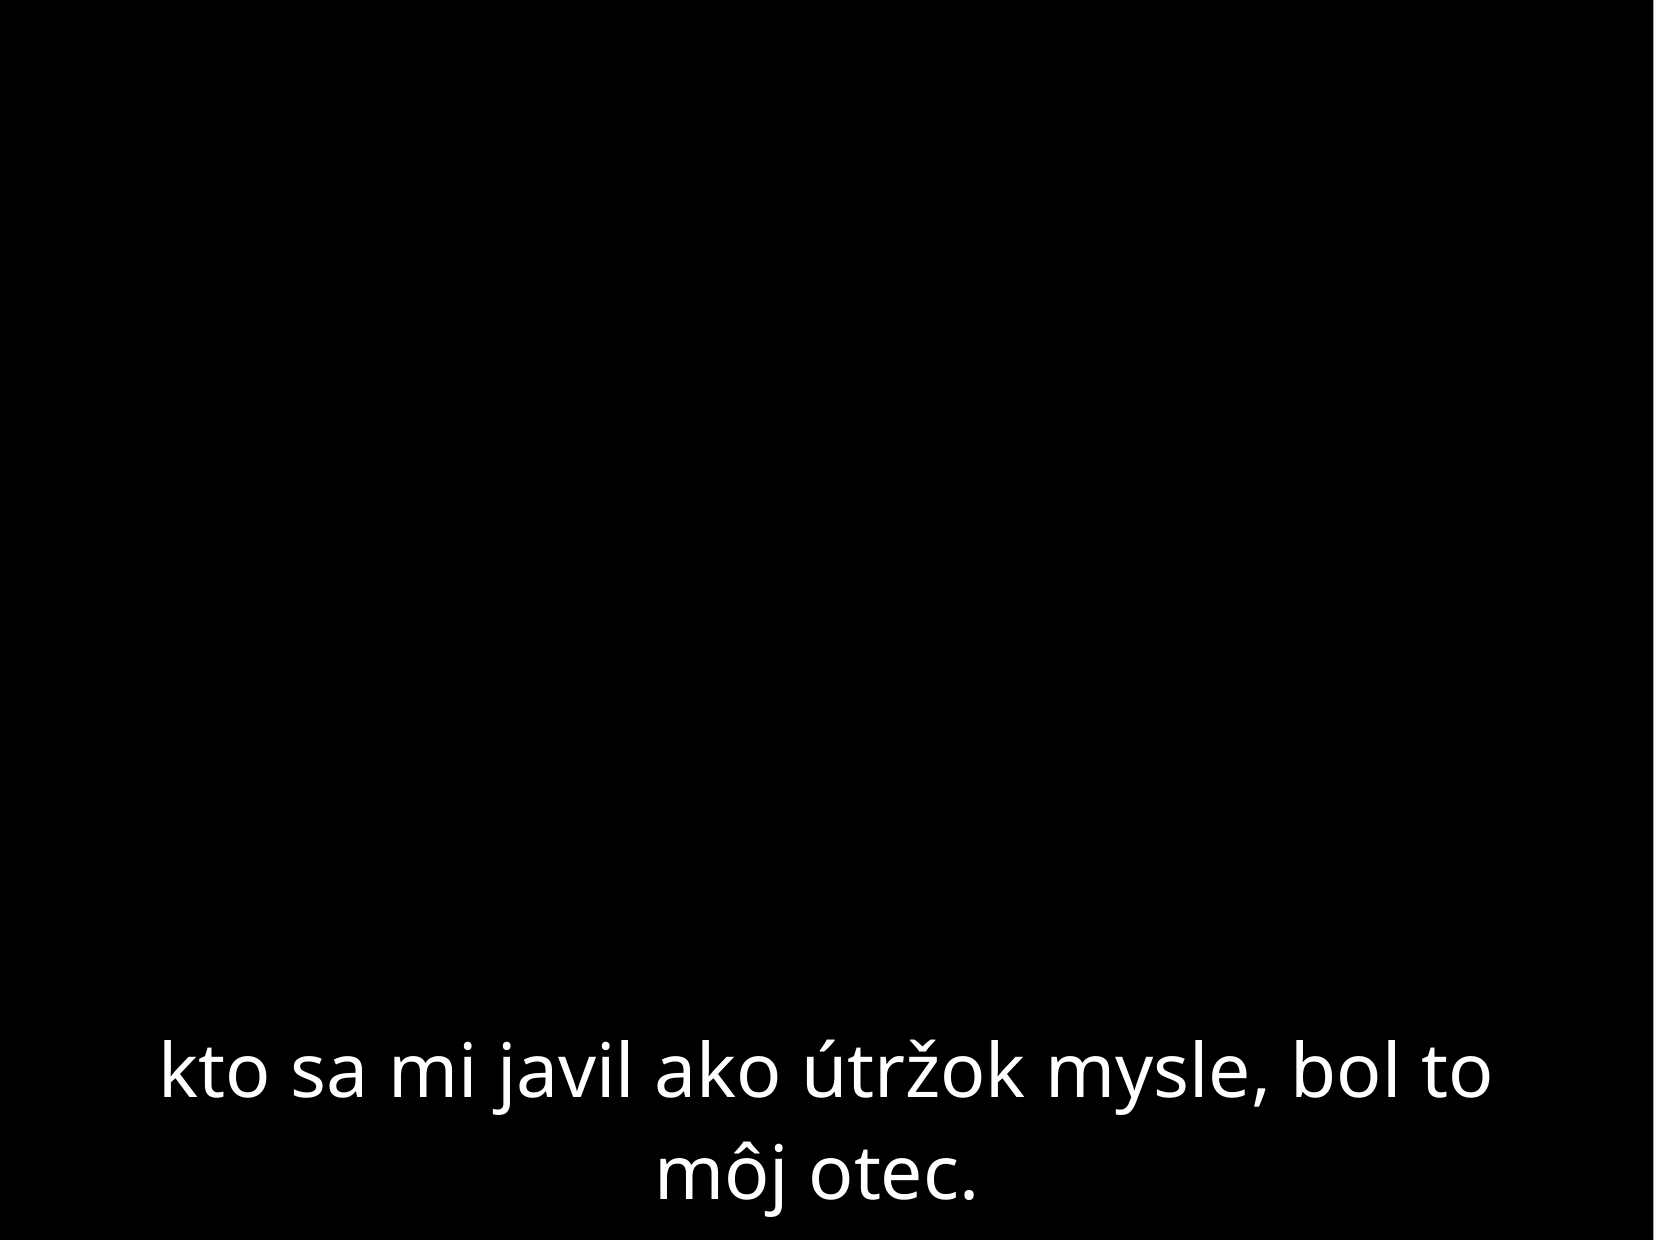

# kto sa mi javil ako útržok mysle, bol to môj otec.